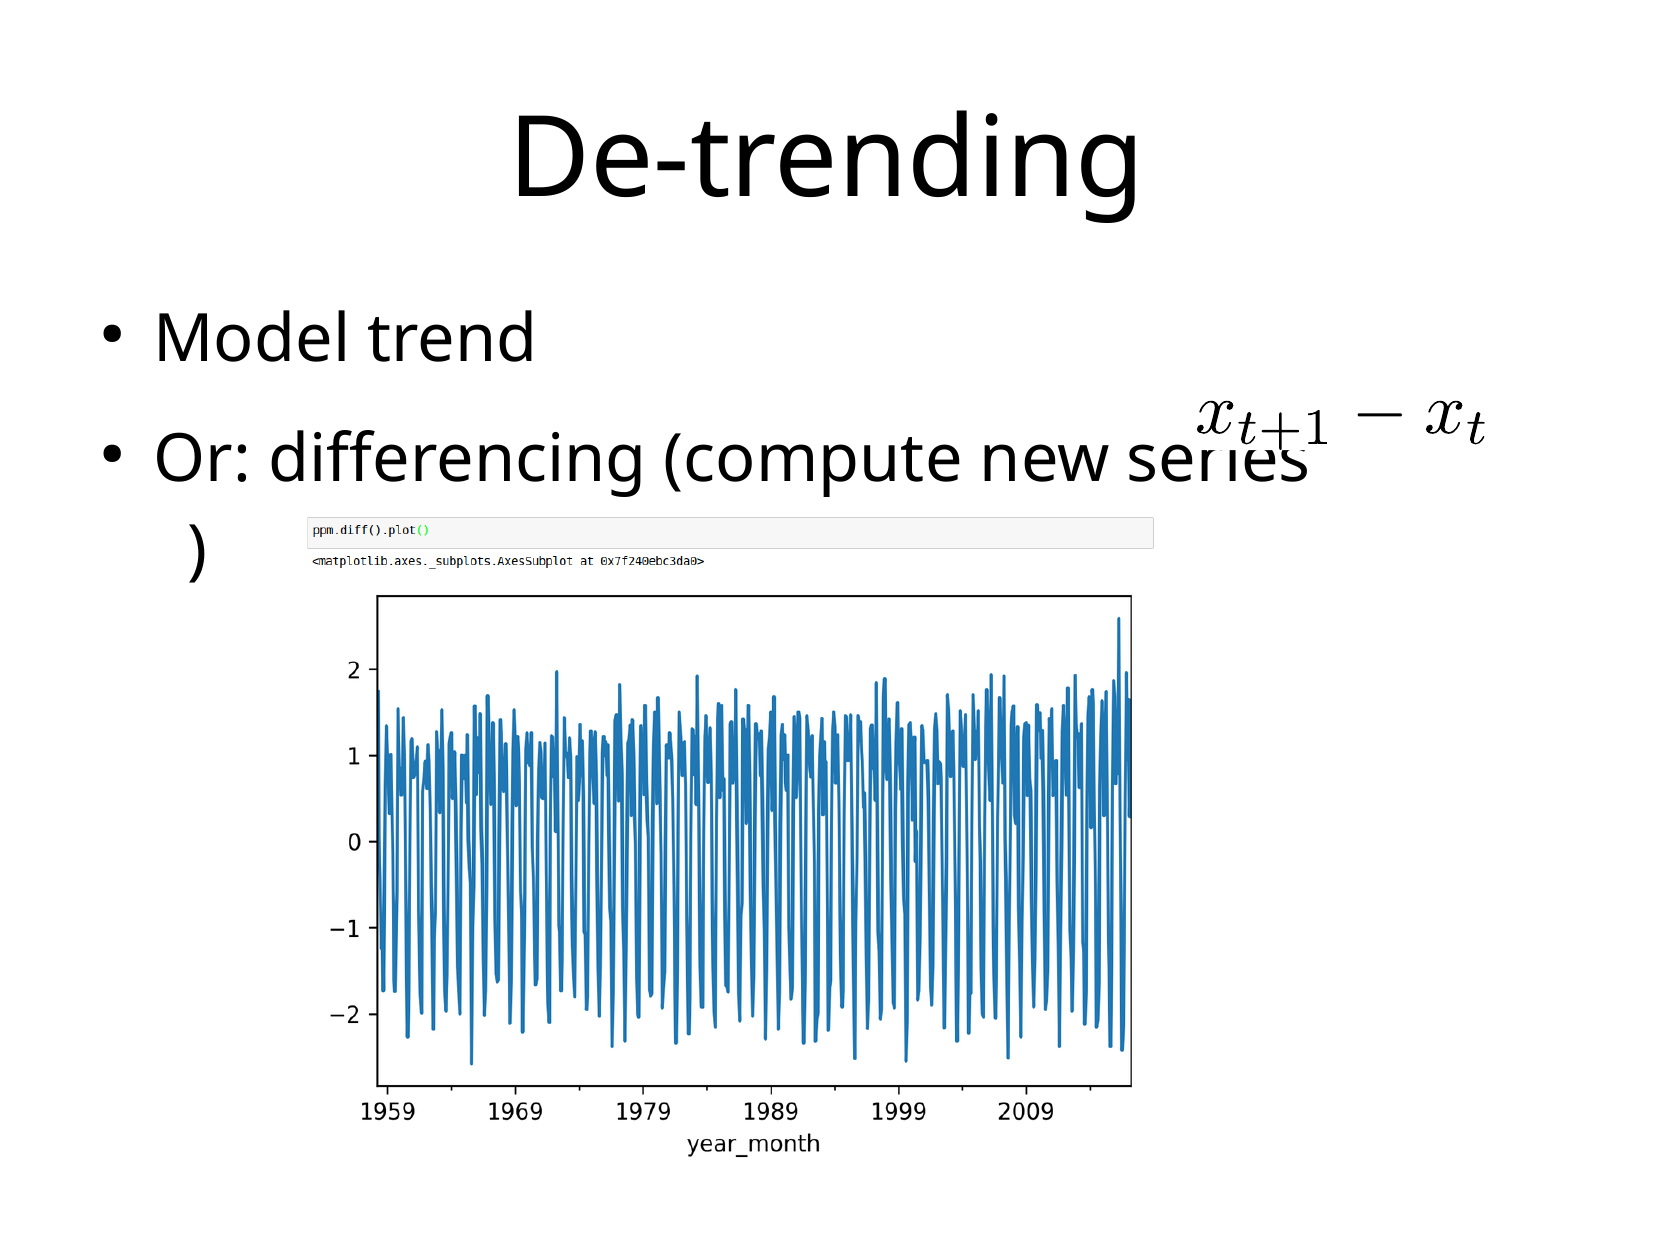

# De-trending
Model trend
Or: differencing (compute new series )